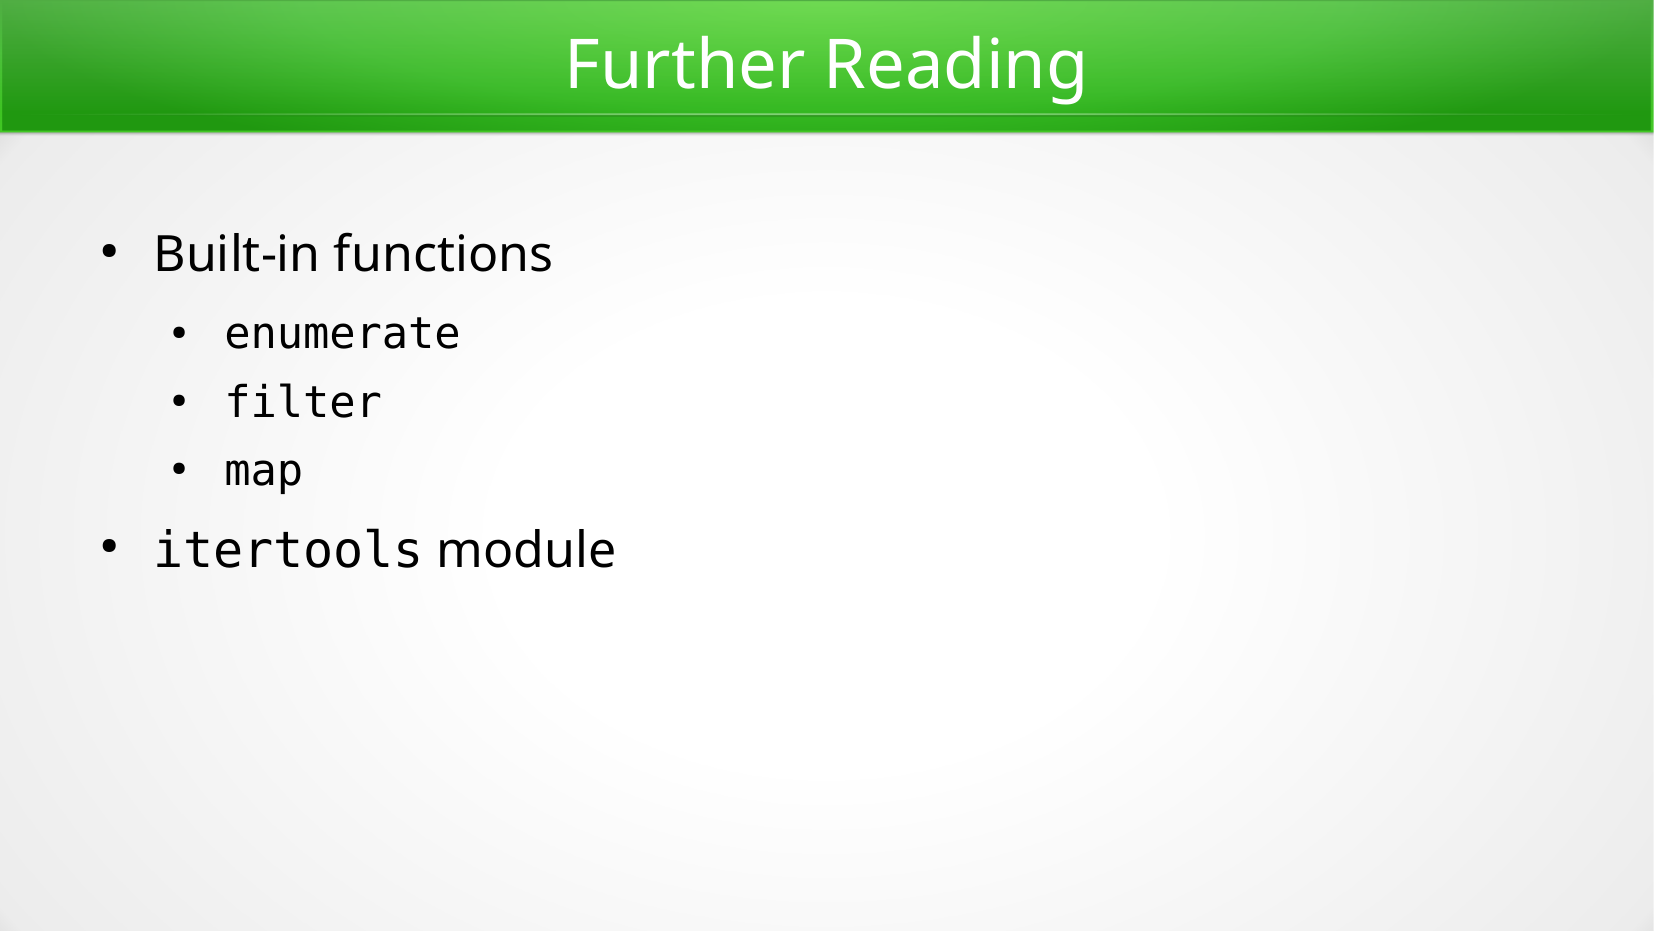

# Further Reading
Built-in functions
enumerate
filter
map
itertools module